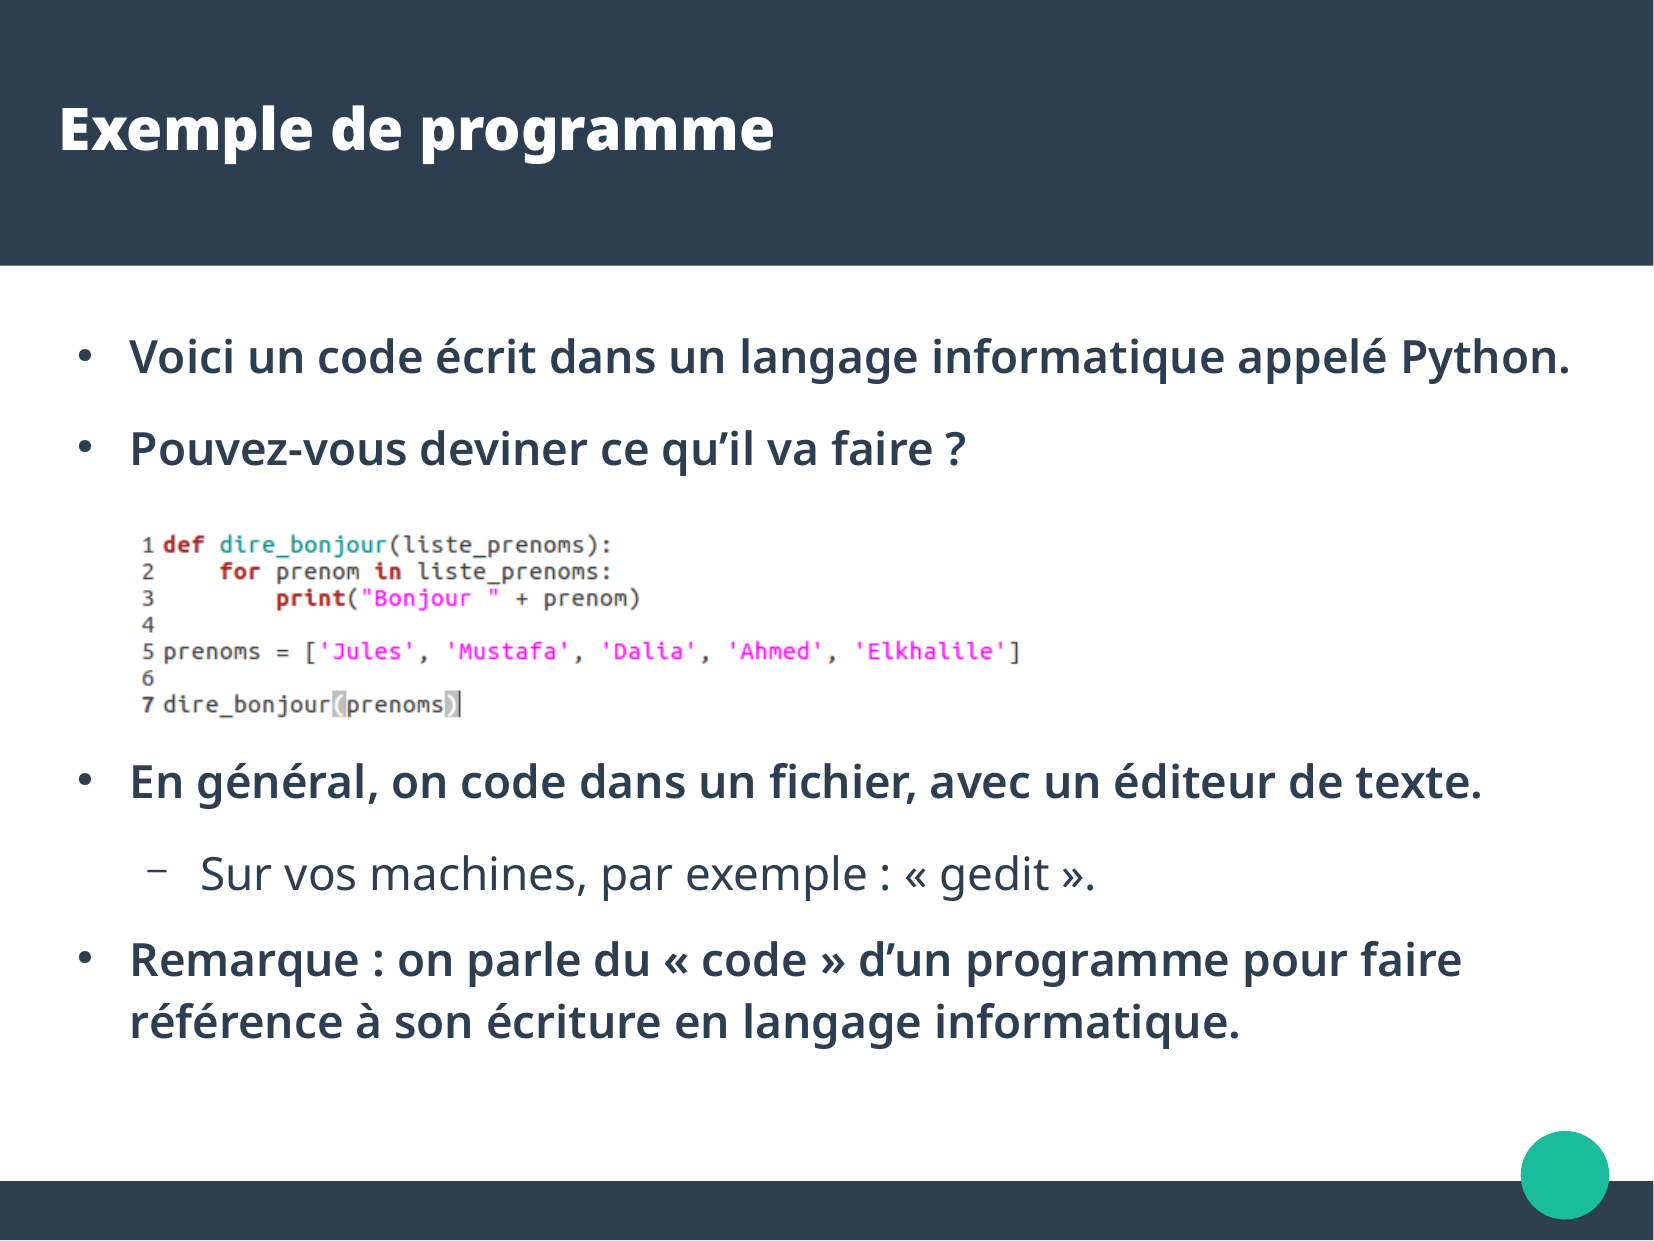

# Exemple de programme
Voici un code écrit dans un langage informatique appelé Python.
Pouvez-vous deviner ce qu’il va faire ?
En général, on code dans un fichier, avec un éditeur de texte.
Sur vos machines, par exemple : « gedit ».
Remarque : on parle du « code » d’un programme pour faire référence à son écriture en langage informatique.